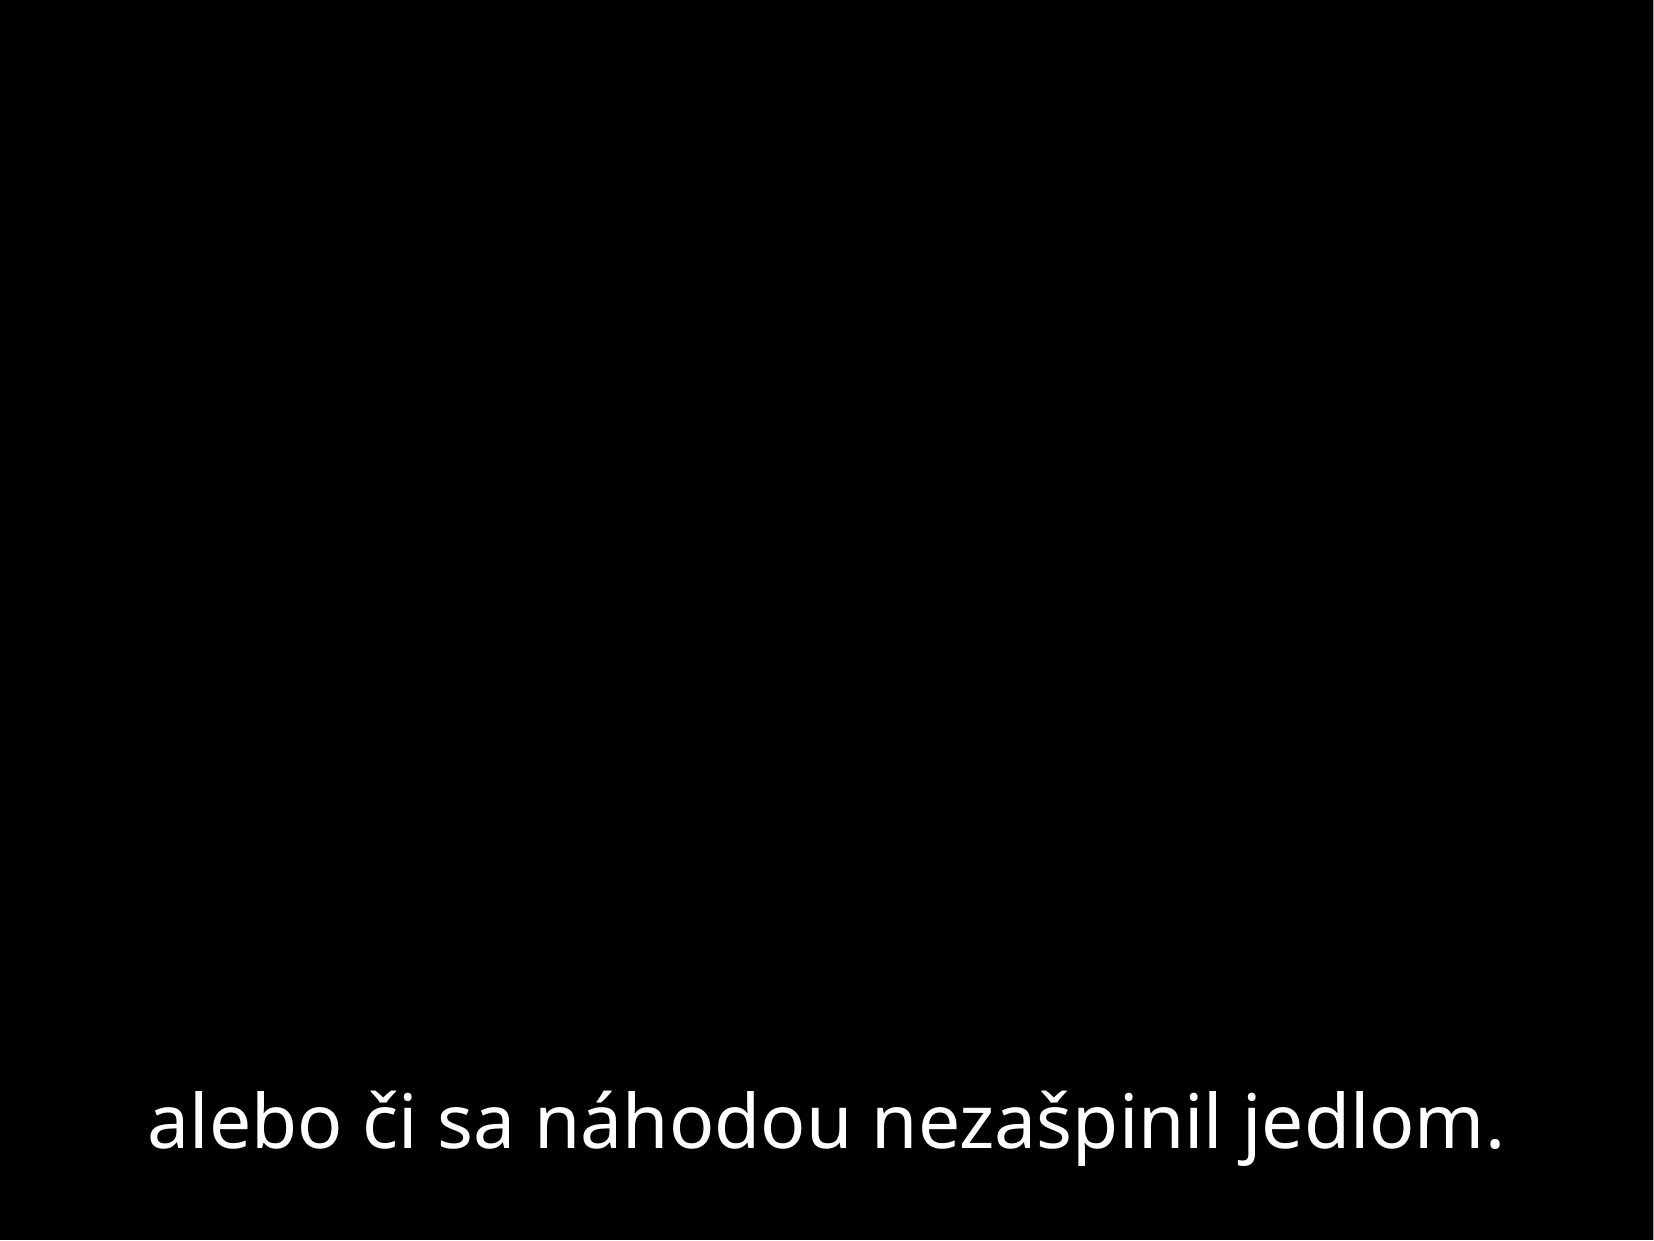

# alebo či sa náhodou nezašpinil jedlom.